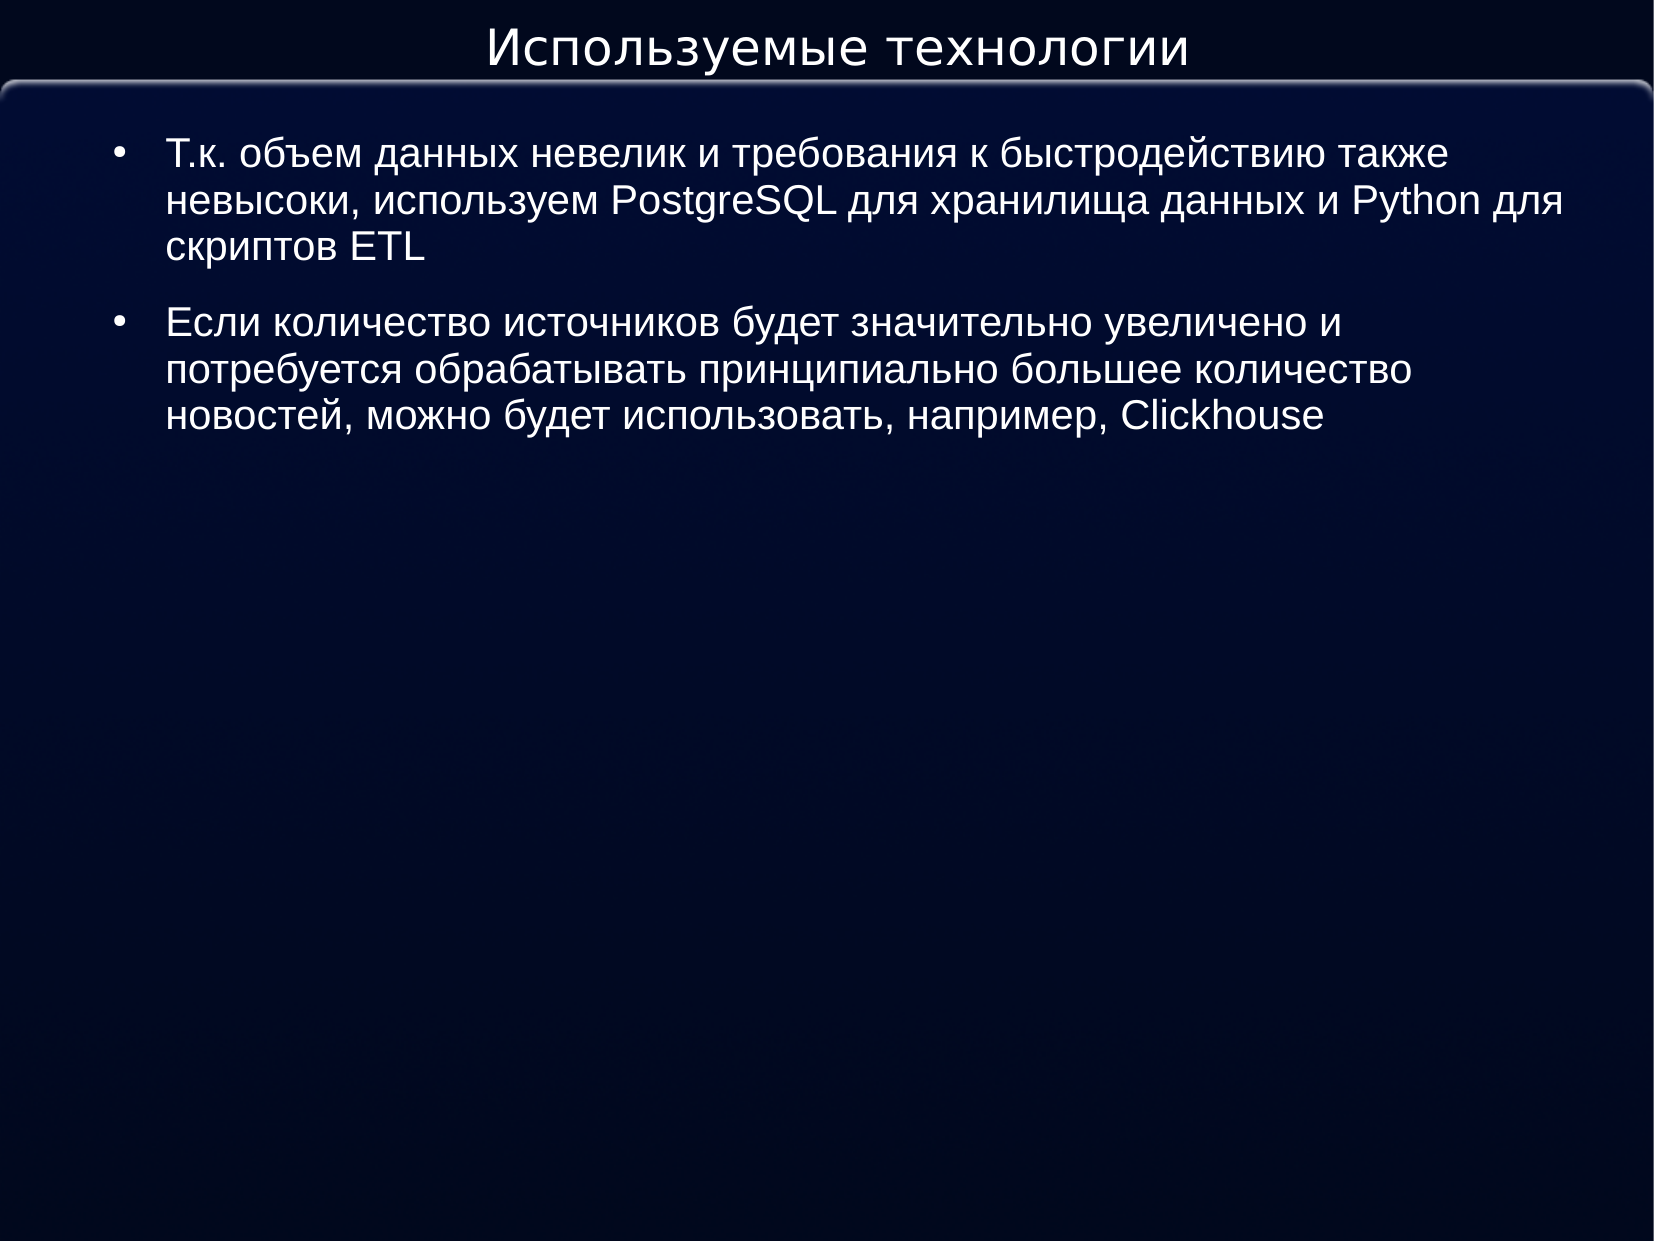

# Используемые технологии
Т.к. объем данных невелик и требования к быстродействию также невысоки, используем PostgreSQL для хранилища данных и Python для скриптов ETL
Если количество источников будет значительно увеличено и потребуется обрабатывать принципиально большее количество новостей, можно будет использовать, например, Сlickhouse